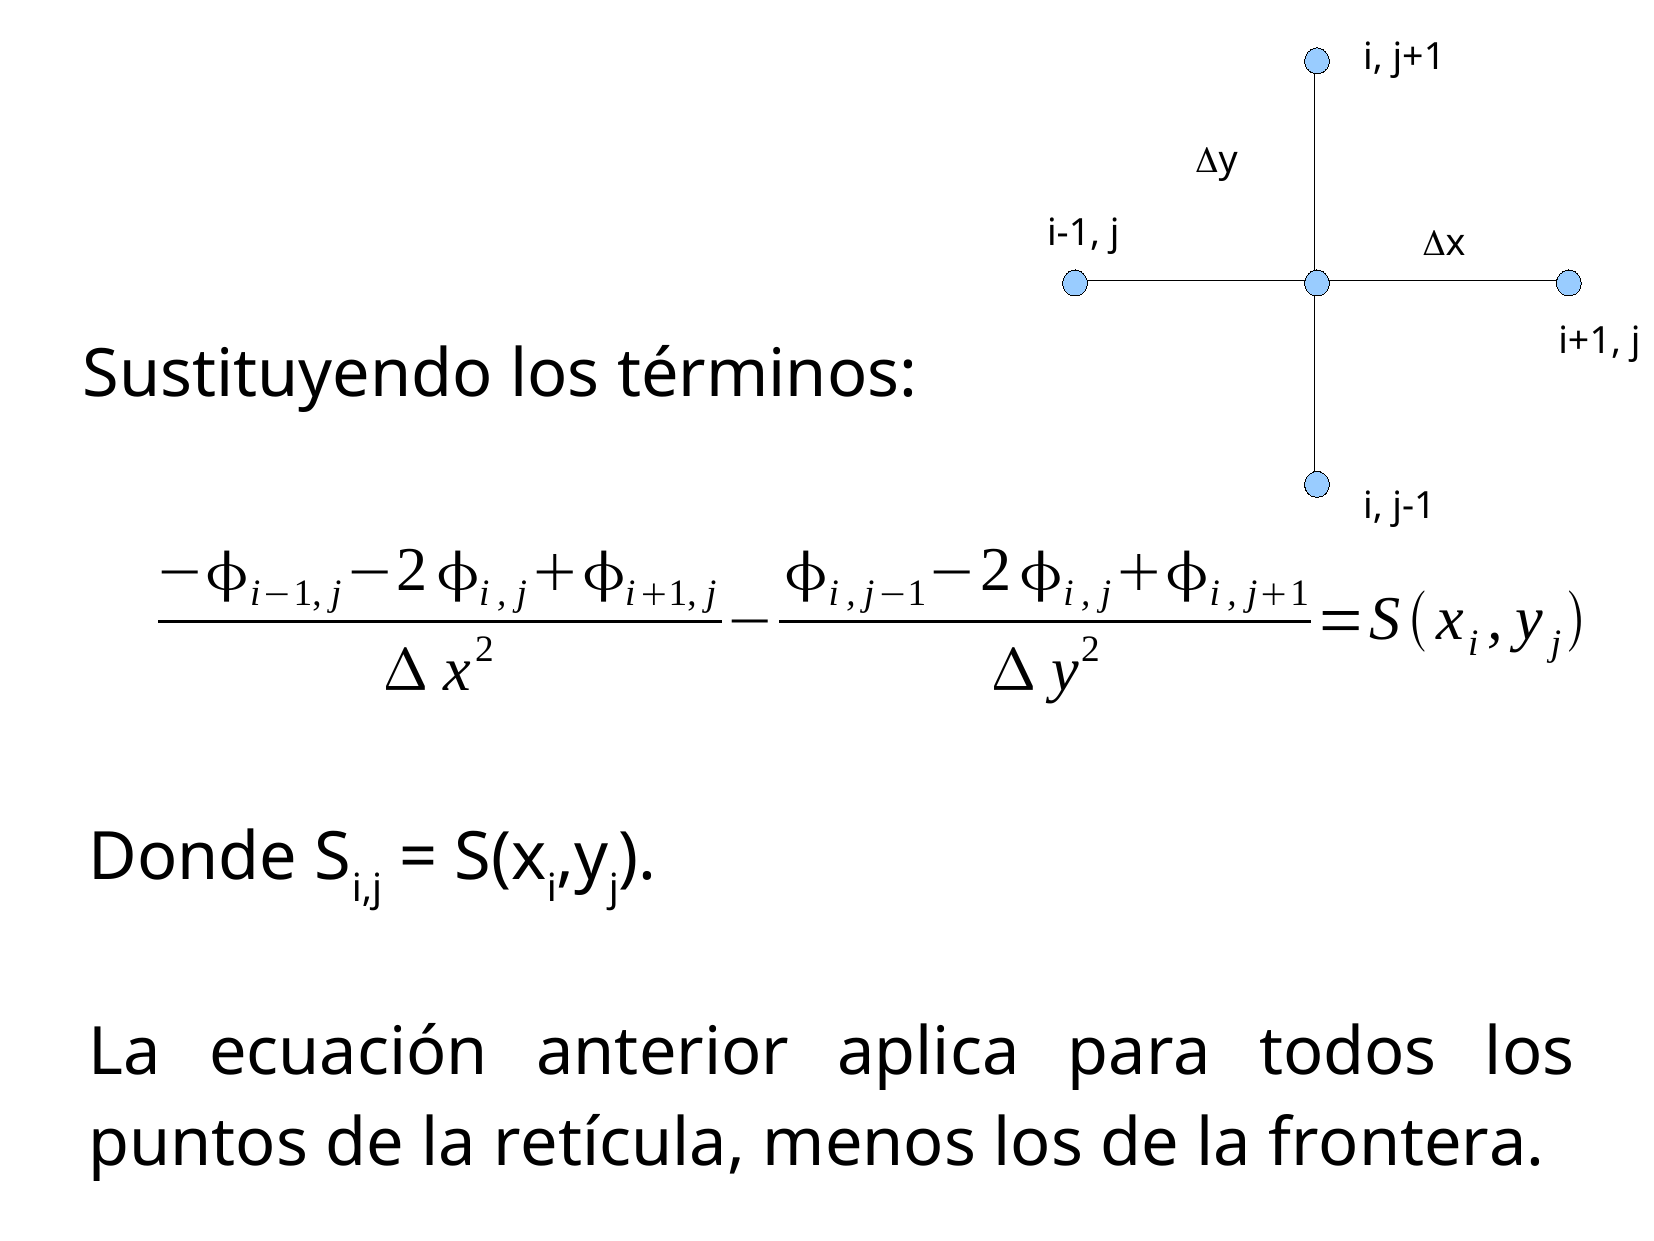

i, j+1
#
Dy
i-1, j
Dx
Sustituyendo los términos:
i+1, j
i, j-1
Donde Si,j = S(xi,yj).
La ecuación anterior aplica para todos los puntos de la retícula, menos los de la frontera.